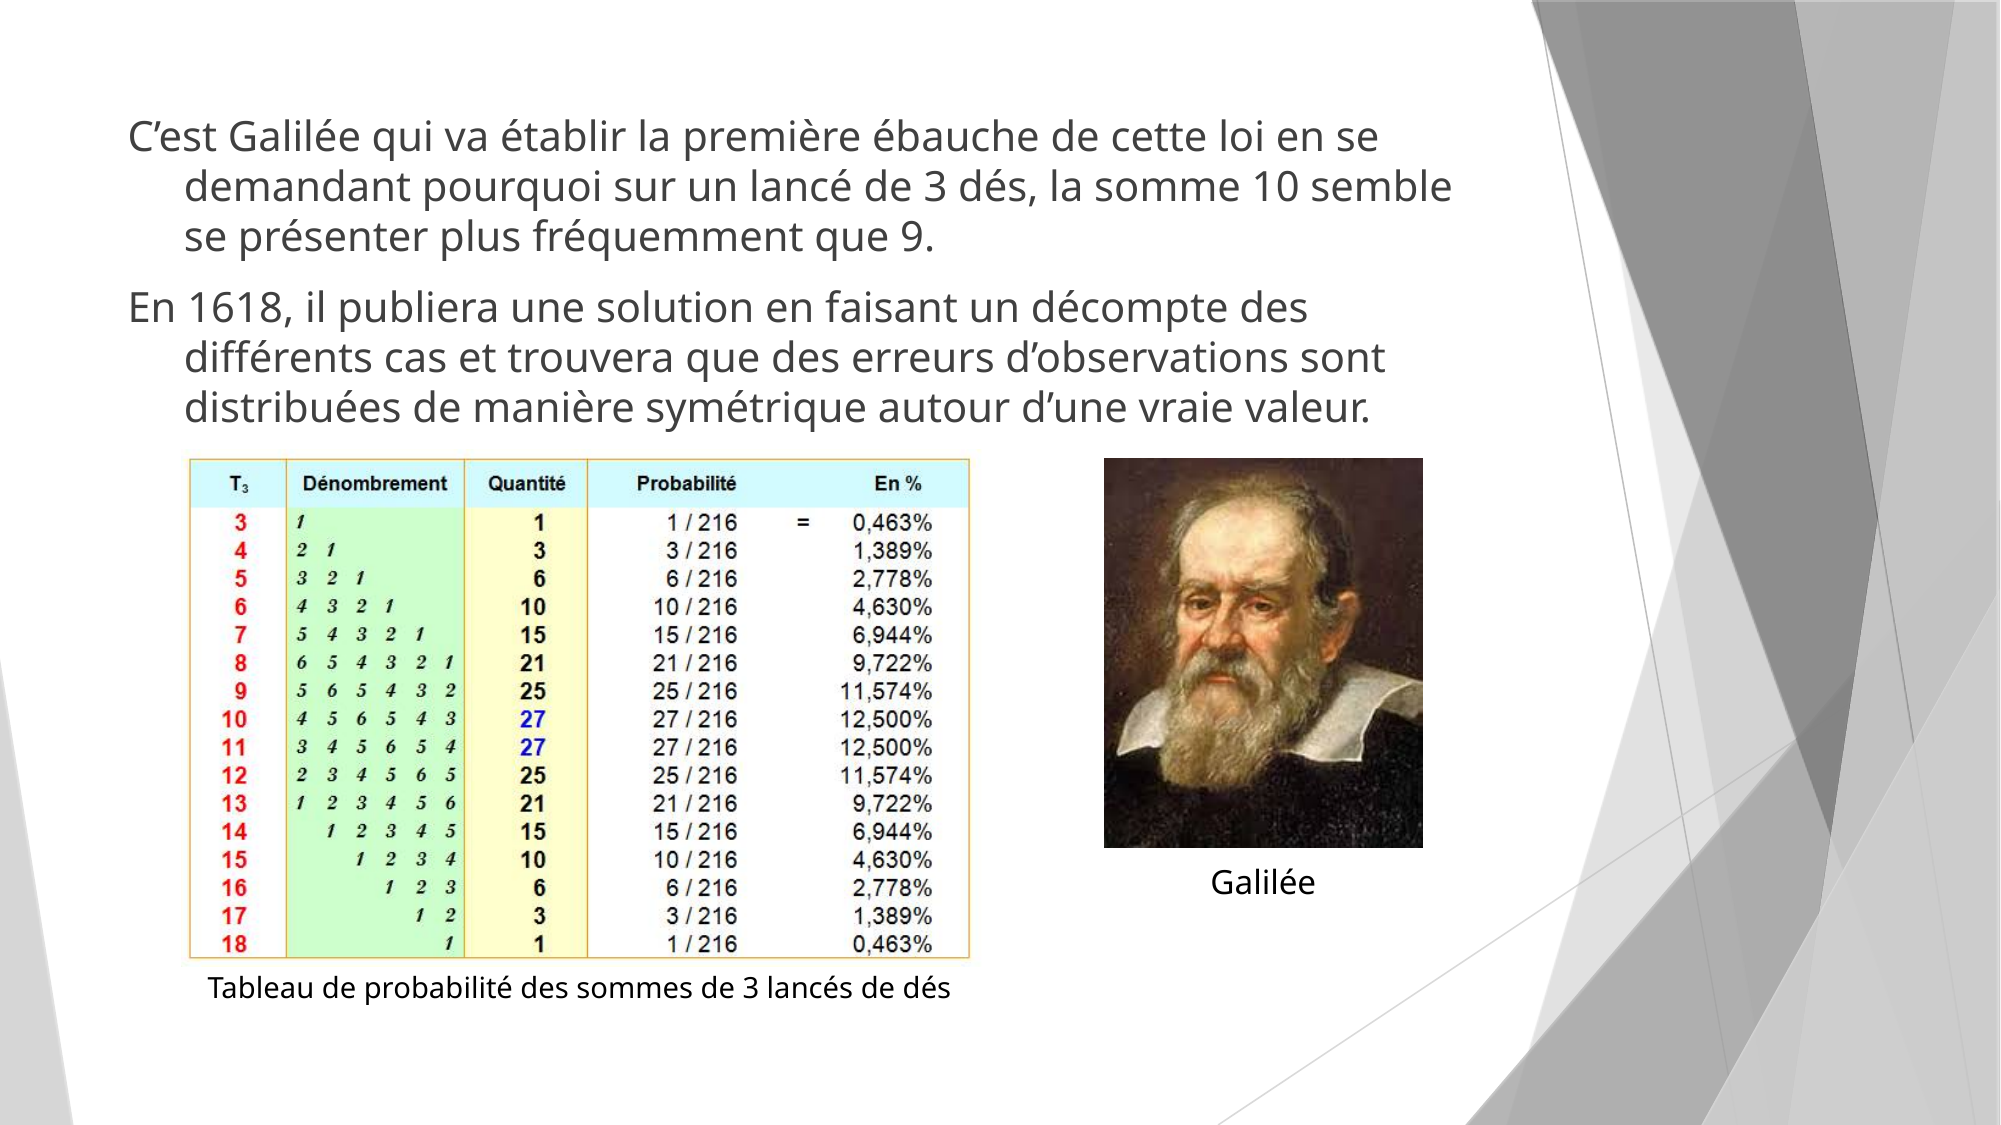

#
C’est Galilée qui va établir la première ébauche de cette loi en se demandant pourquoi sur un lancé de 3 dés, la somme 10 semble se présenter plus fréquemment que 9.
En 1618, il publiera une solution en faisant un décompte des différents cas et trouvera que des erreurs d’observations sont distribuées de manière symétrique autour d’une vraie valeur.
Galilée
Tableau de probabilité des sommes de 3 lancés de dés